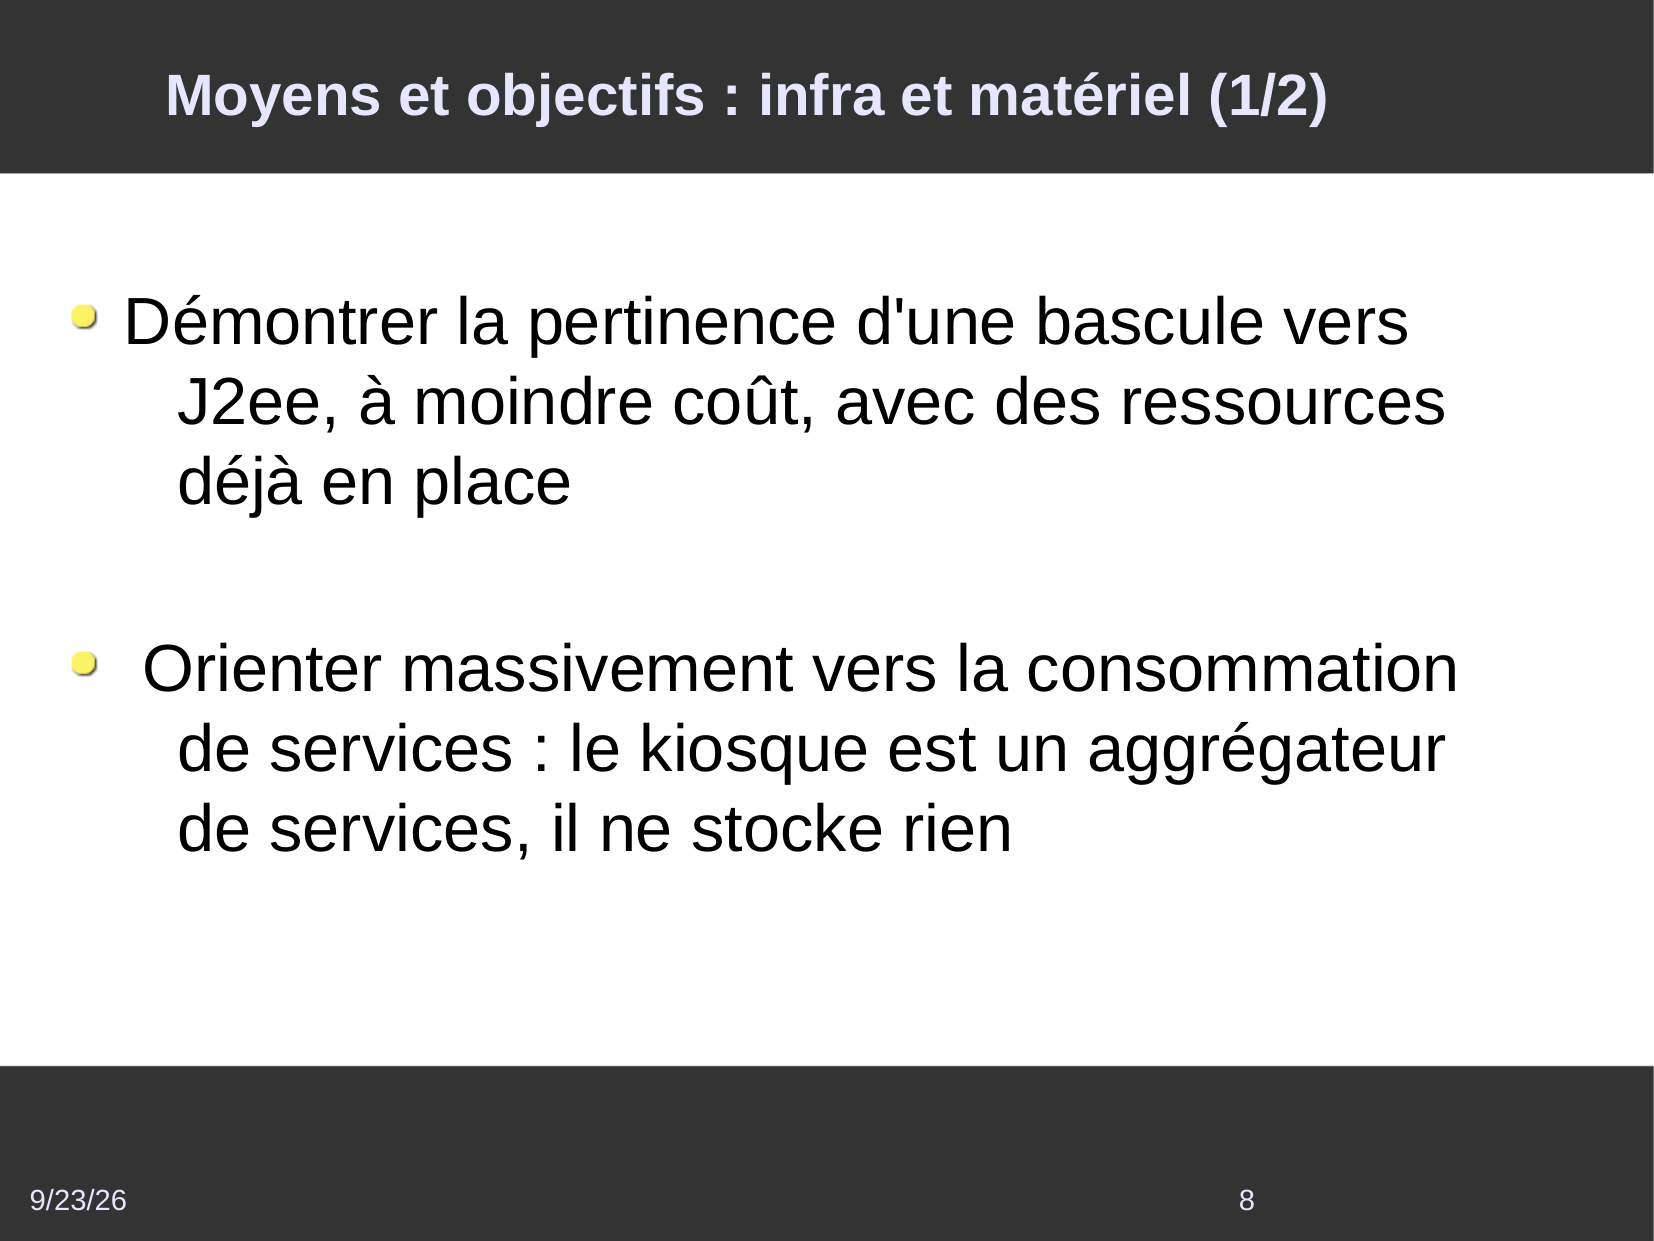

# Moyens et objectifs : infra et matériel (1/2)
Démontrer la pertinence d'une bascule vers J2ee, à moindre coût, avec des ressources déjà en place
 Orienter massivement vers la consommation de services : le kiosque est un aggrégateur de services, il ne stocke rien